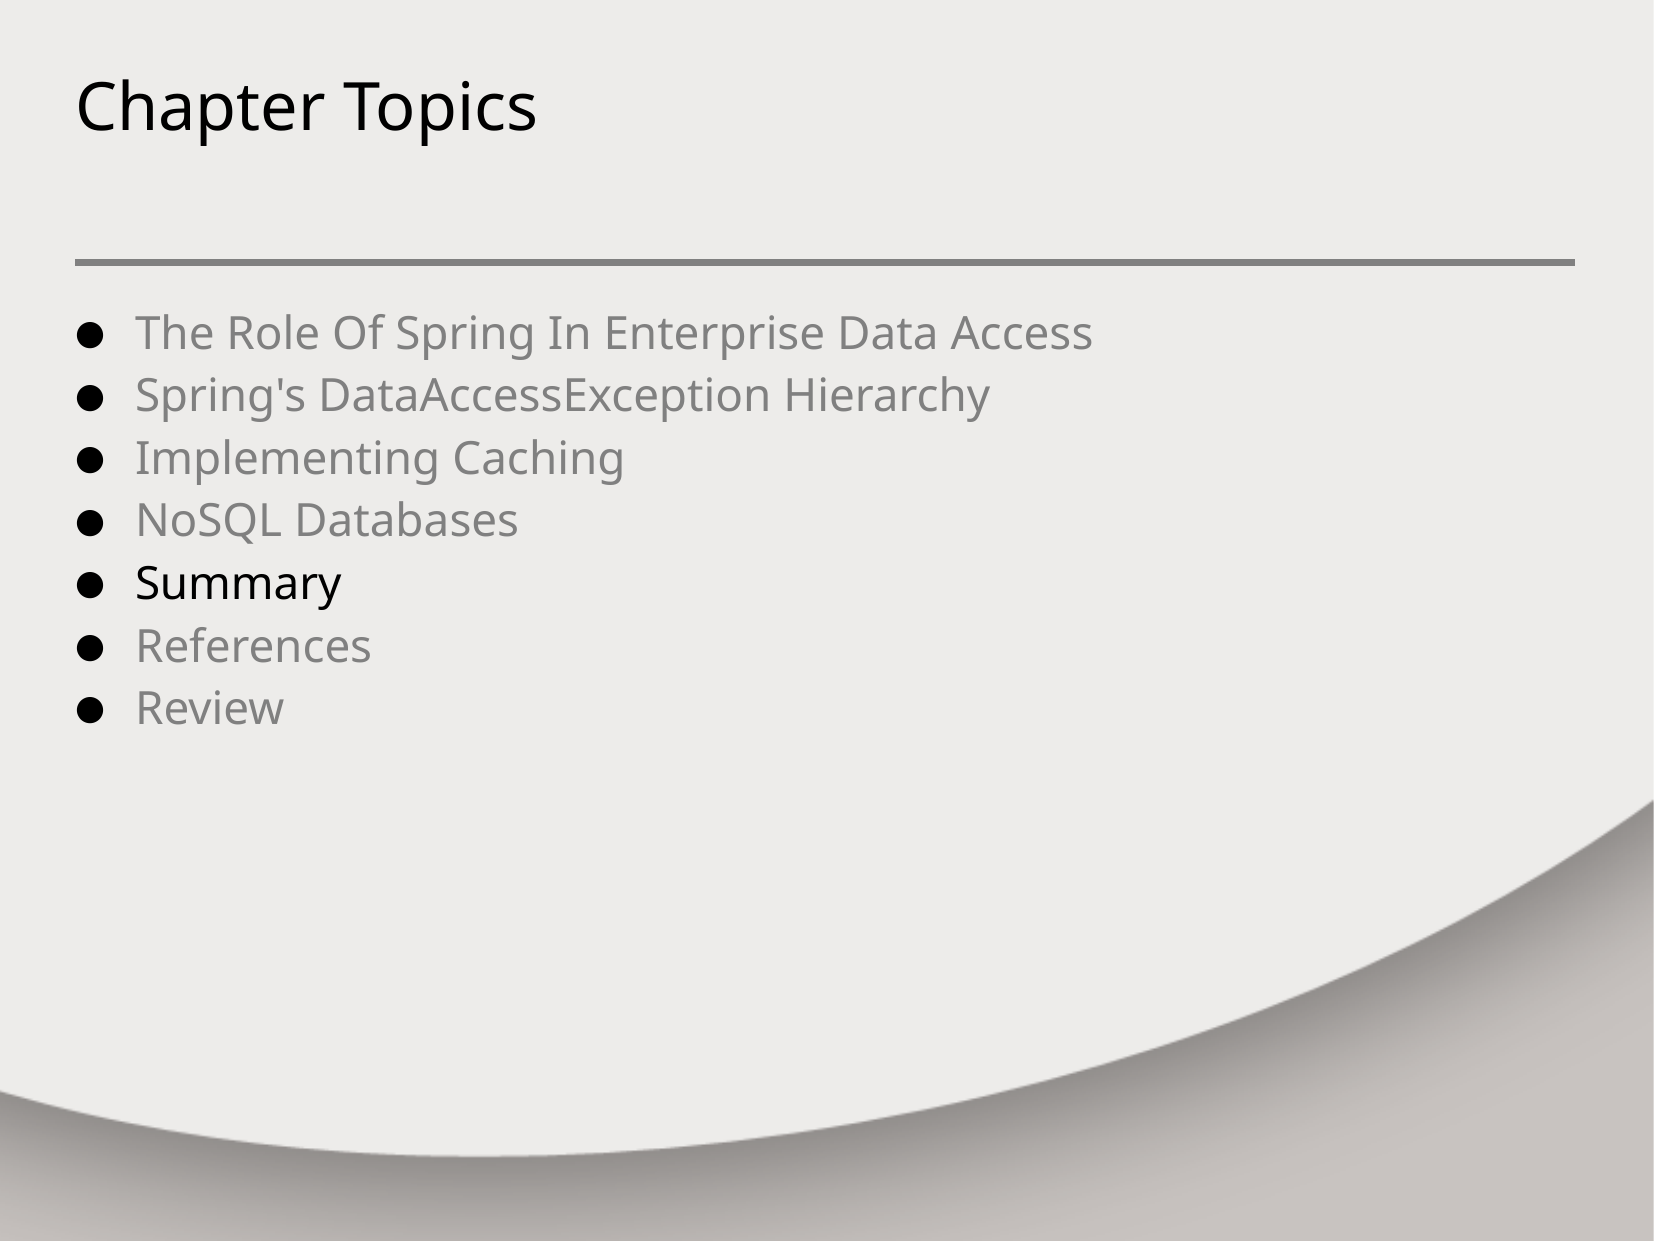

# Chapter Topics
The Role Of Spring In Enterprise Data Access
Spring's DataAccessException Hierarchy
Implementing Caching
NoSQL Databases
Summary
References
Review